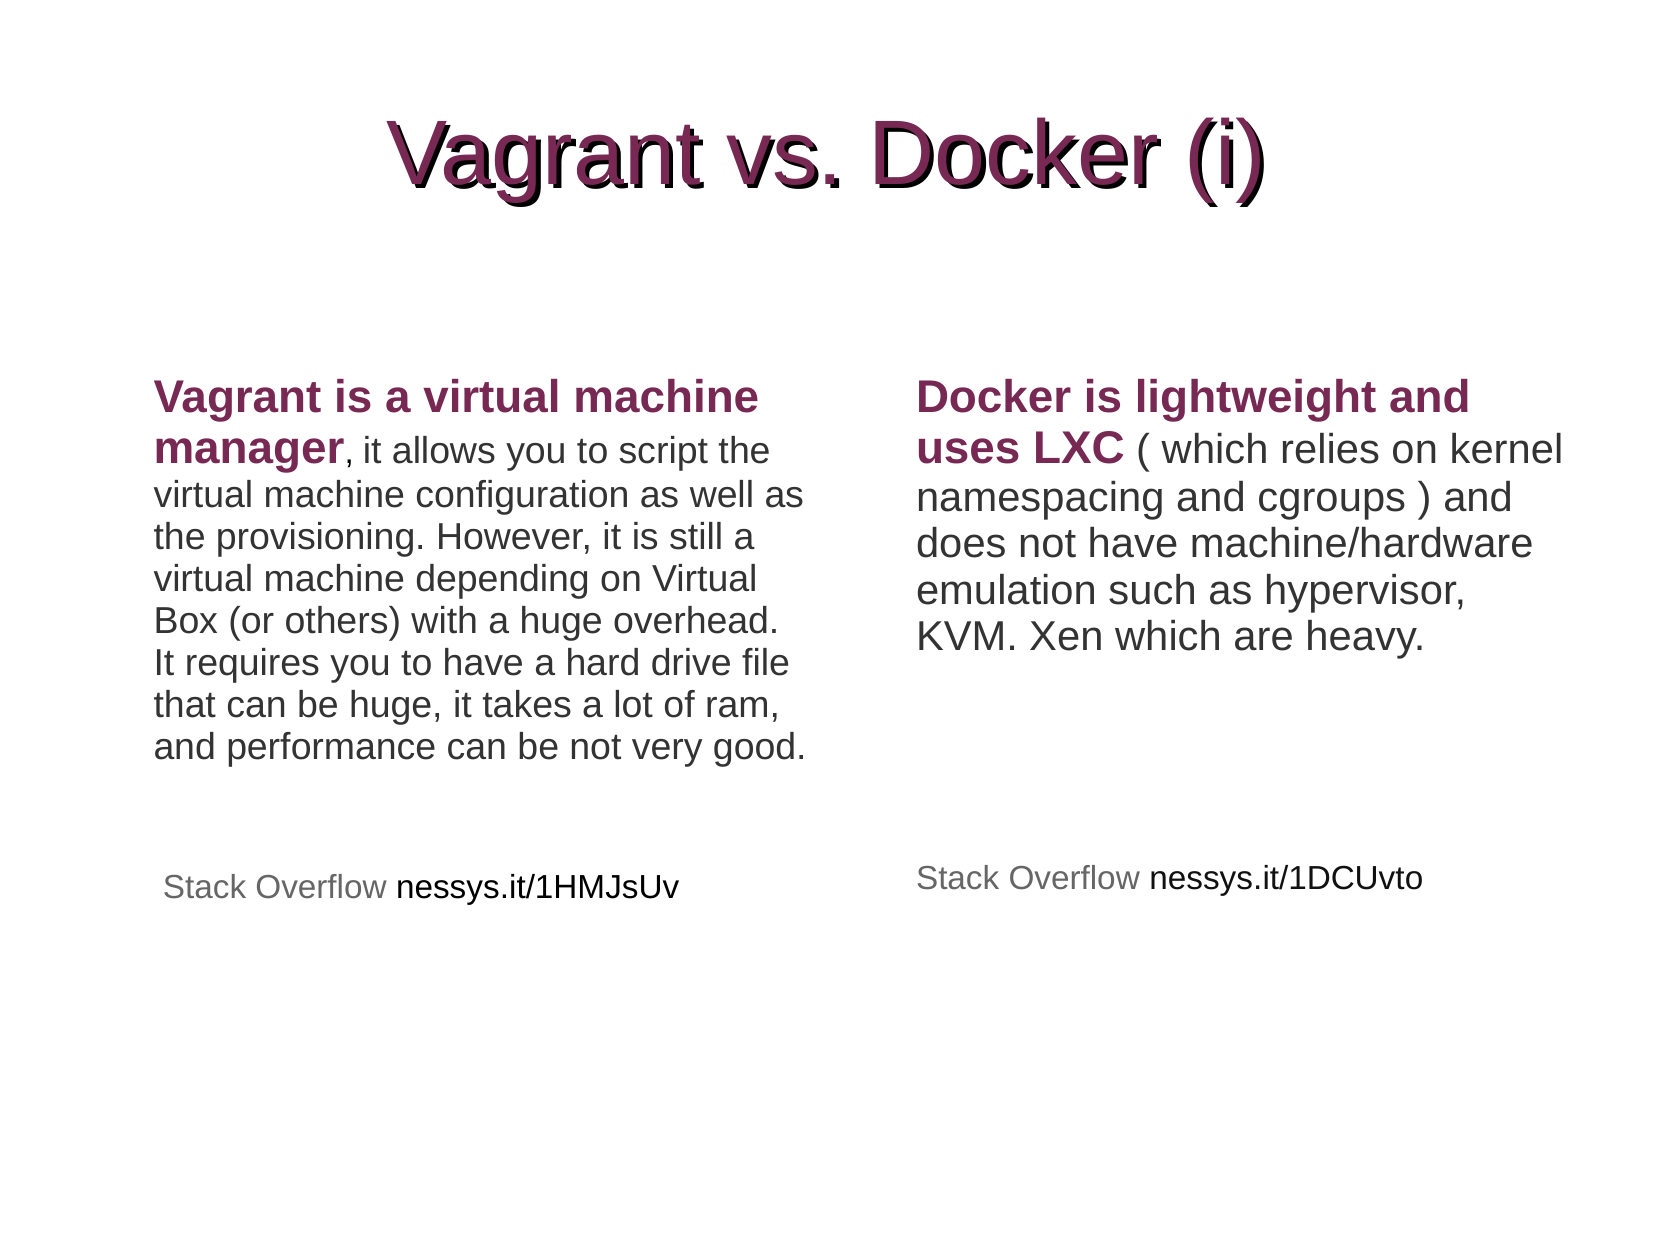

# Vagrant vs. Docker (i)
Vagrant is a virtual machine manager, it allows you to script the virtual machine configuration as well as the provisioning. However, it is still a virtual machine depending on Virtual Box (or others) with a huge overhead. It requires you to have a hard drive file that can be huge, it takes a lot of ram, and performance can be not very good.
 Stack Overflow nessys.it/1HMJsUv
Docker is lightweight and uses LXC ( which relies on kernel namespacing and cgroups ) and does not have machine/hardware emulation such as hypervisor, KVM. Xen which are heavy.
Stack Overflow nessys.it/1DCUvto